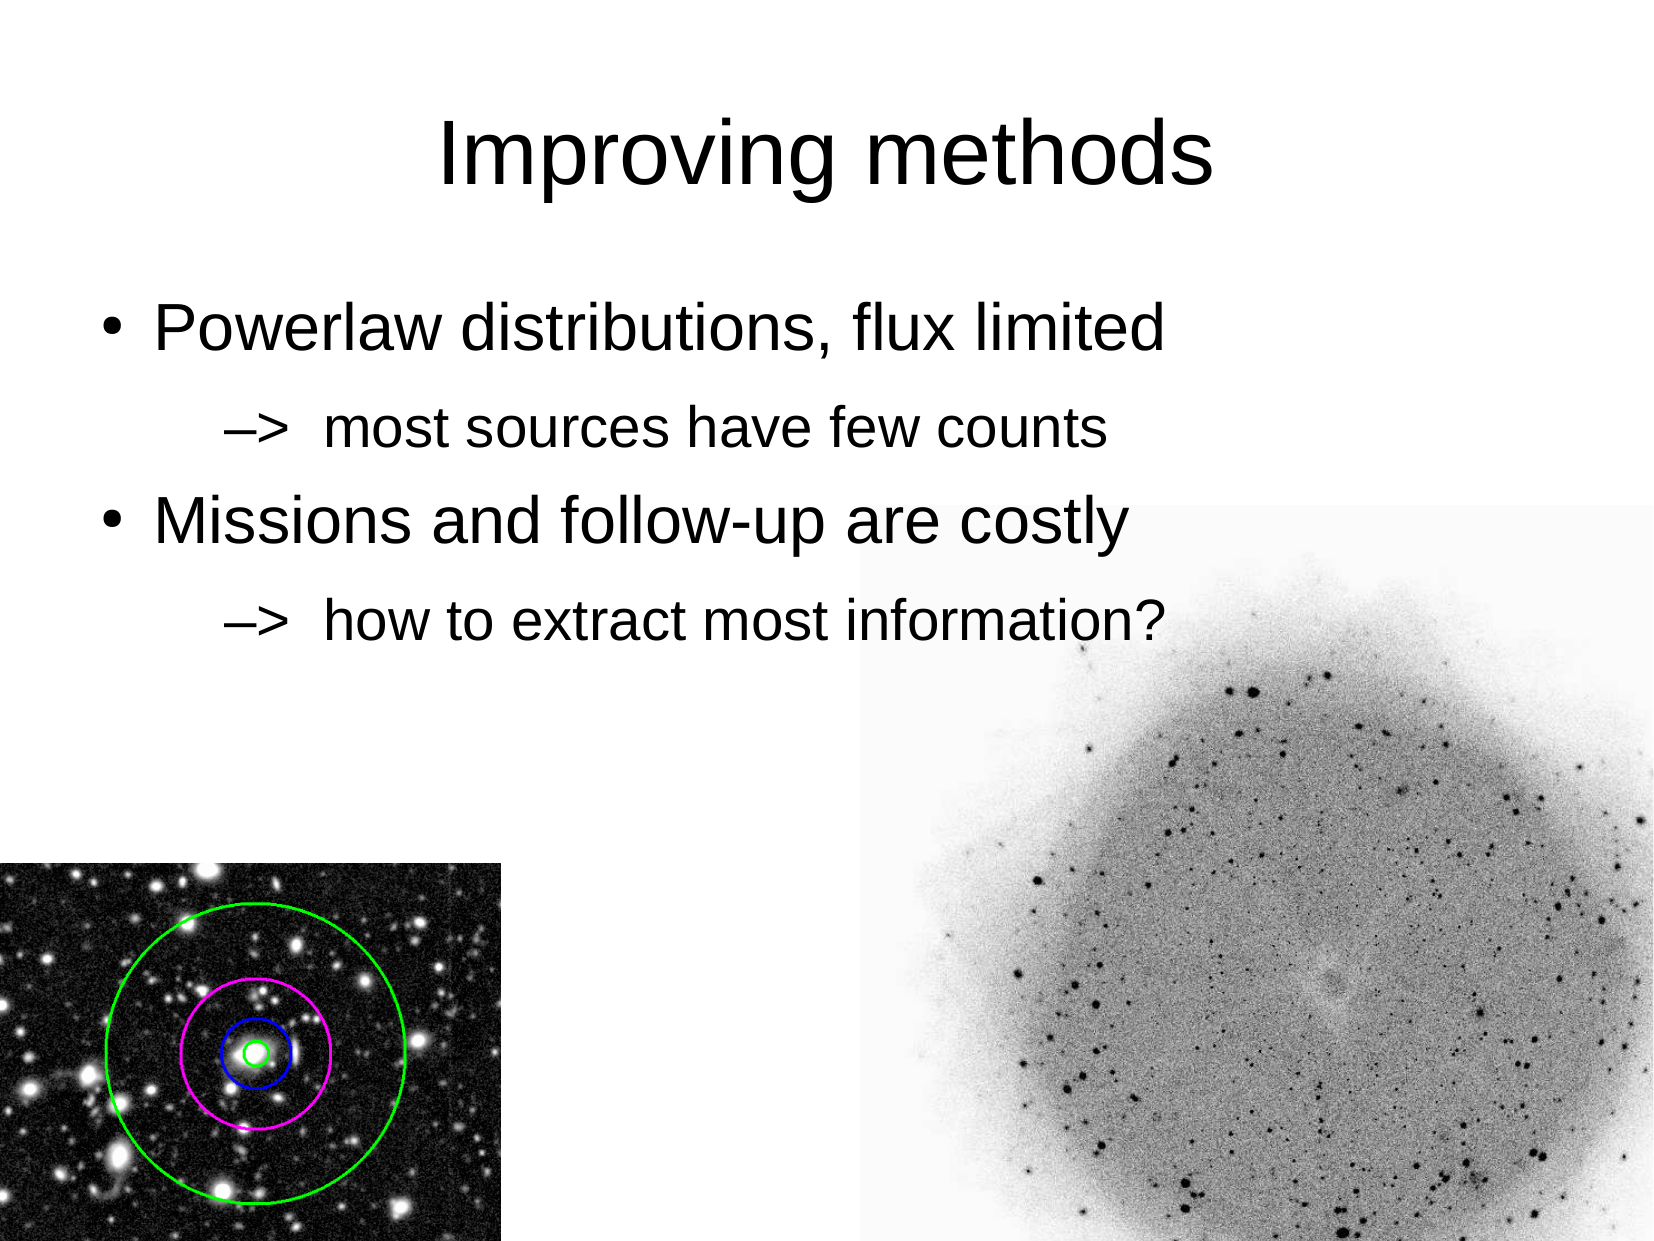

# Improving methods
Powerlaw distributions, flux limited
–> most sources have few counts
Missions and follow-up are costly
–> how to extract most information?